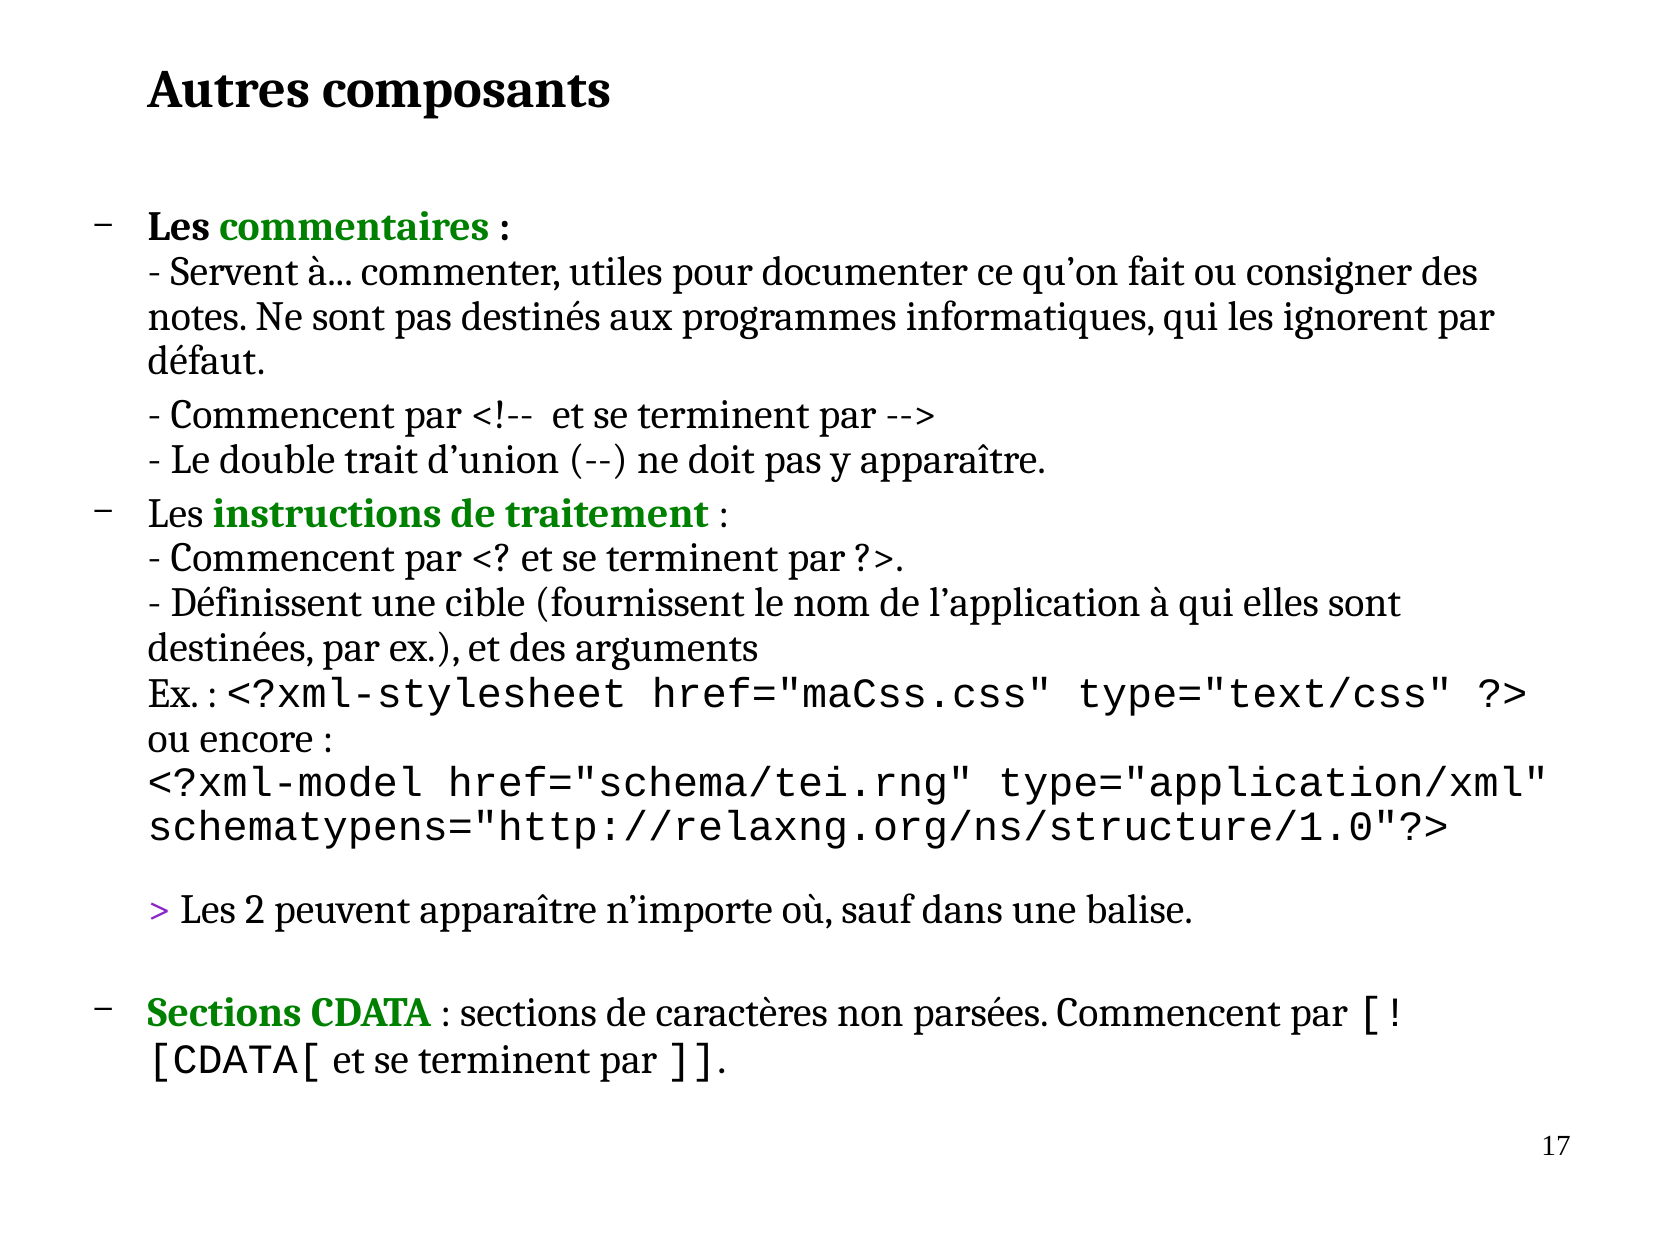

# Autres composants
Les commentaires :
- Servent à... commenter, utiles pour documenter ce qu’on fait ou consigner des notes. Ne sont pas destinés aux programmes informatiques, qui les ignorent par défaut.
- Commencent par <!-- et se terminent par -->
- Le double trait d’union (--) ne doit pas y apparaître.
Les instructions de traitement :
- Commencent par <? et se terminent par ?>.
- Définissent une cible (fournissent le nom de l’application à qui elles sont destinées, par ex.), et des arguments
Ex. : <?xml-stylesheet href="maCss.css" type="text/css" ?>
ou encore :
<?xml-model href="schema/tei.rng" type="application/xml" schematypens="http://relaxng.org/ns/structure/1.0"?>
> Les 2 peuvent apparaître n’importe où, sauf dans une balise.
Sections CDATA : sections de caractères non parsées. Commencent par [![CDATA[ et se terminent par ]].
17